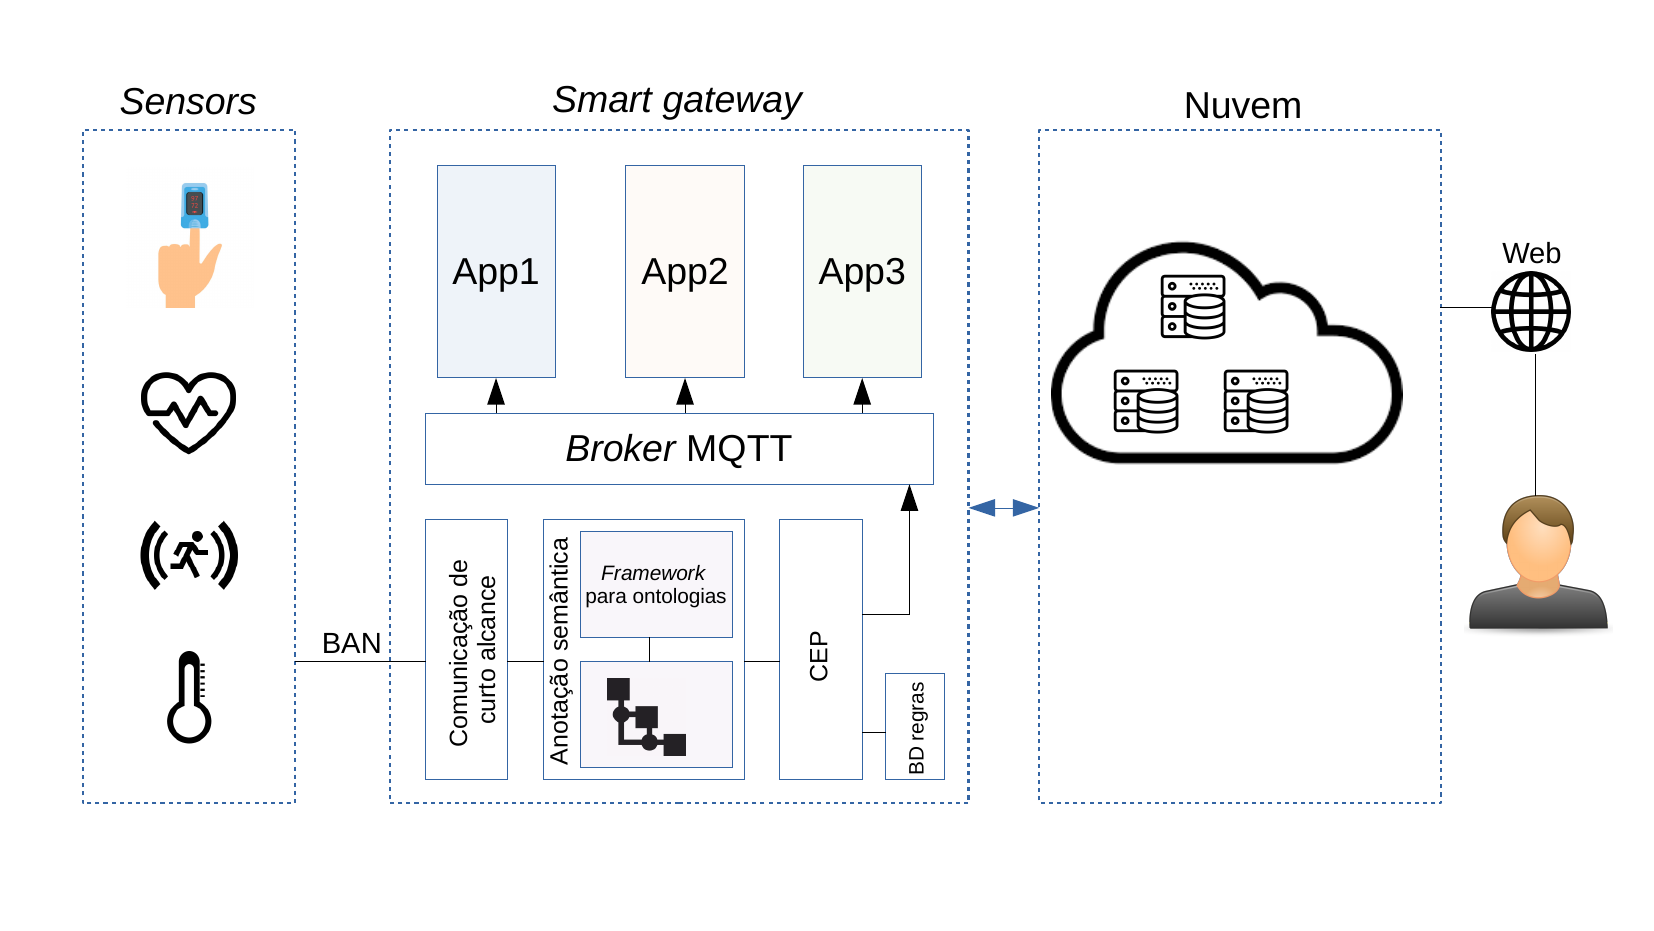

Smart gateway
Sensors
Nuvem
App1
App2
App3
Web
Broker MQTT
Comunicação de
curto alcance
CEP
Framework
para ontologias
BAN
Anotação semântica
BD regras